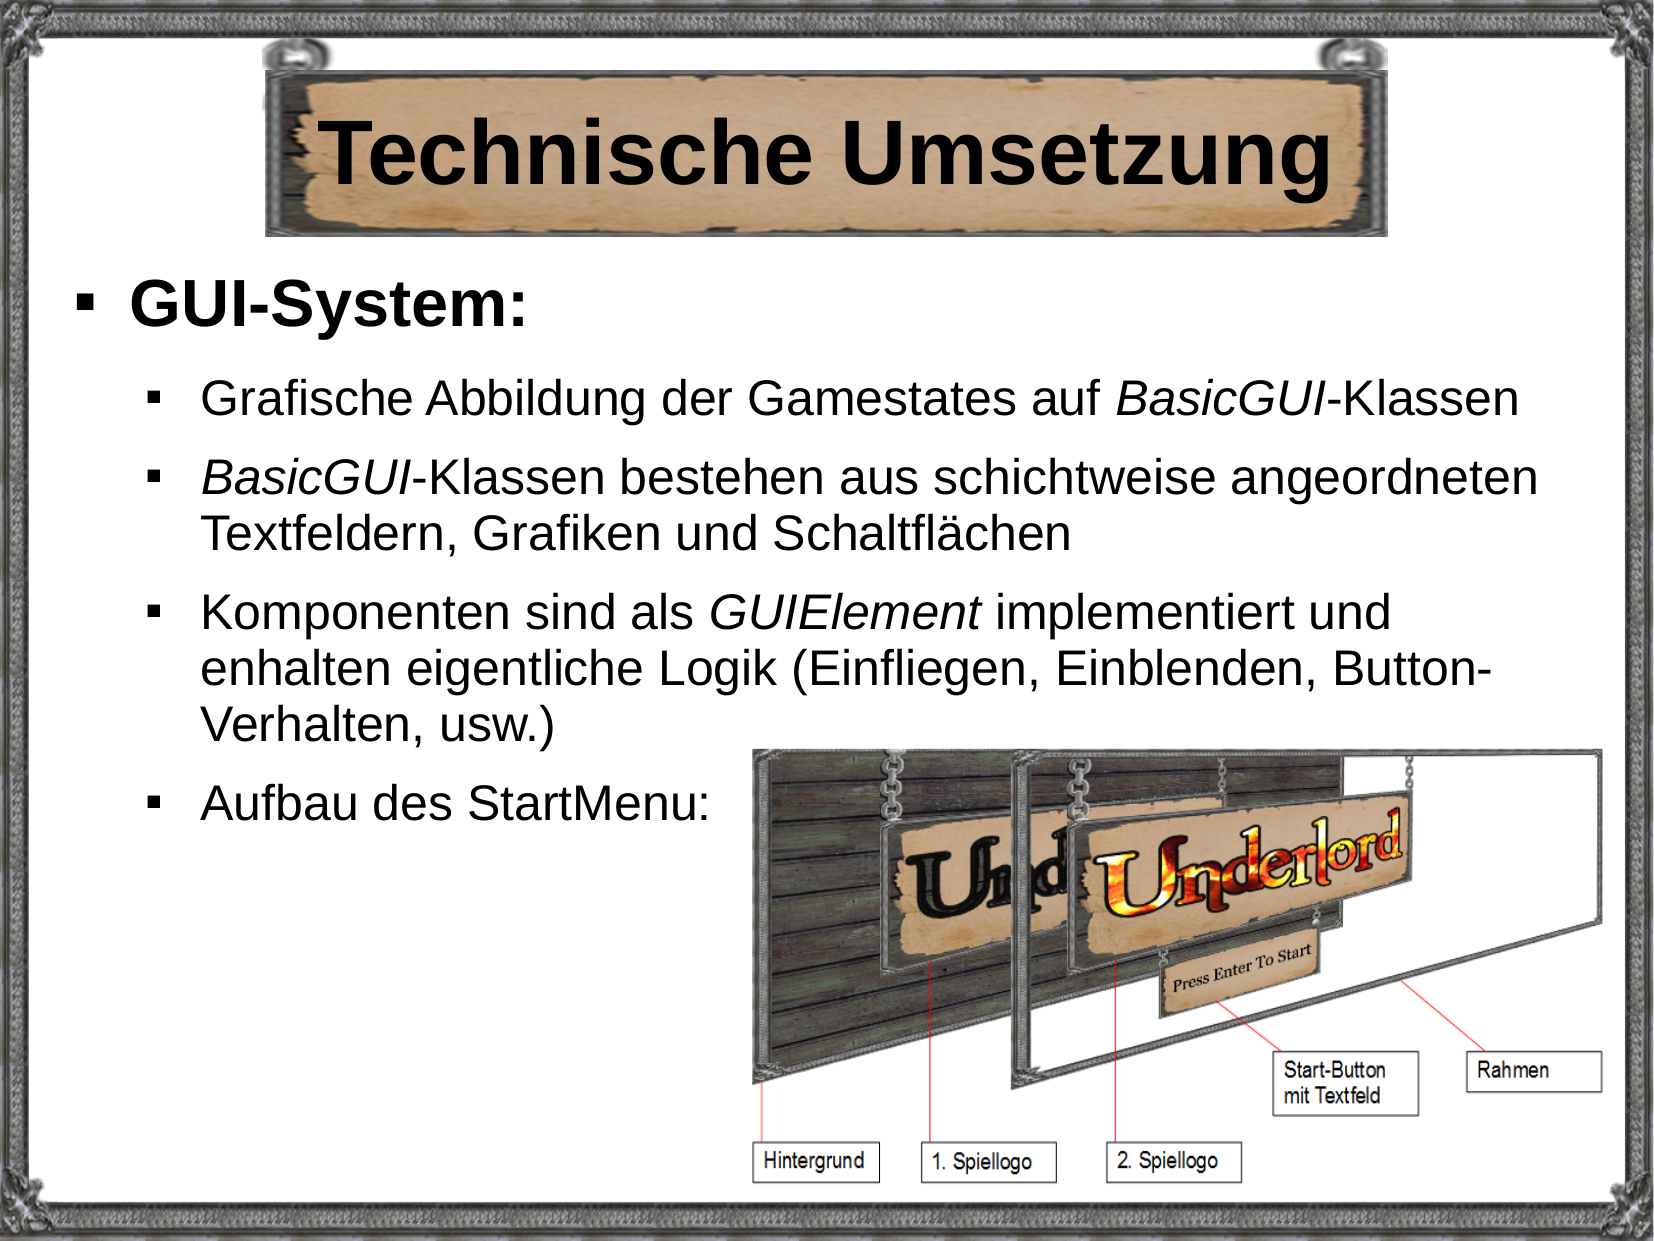

# Technische Umsetzung
GUI-System:
Grafische Abbildung der Gamestates auf BasicGUI-Klassen
BasicGUI-Klassen bestehen aus schichtweise angeordneten Textfeldern, Grafiken und Schaltflächen
Komponenten sind als GUIElement implementiert und enhalten eigentliche Logik (Einfliegen, Einblenden, Button-Verhalten, usw.)
Aufbau des StartMenu: